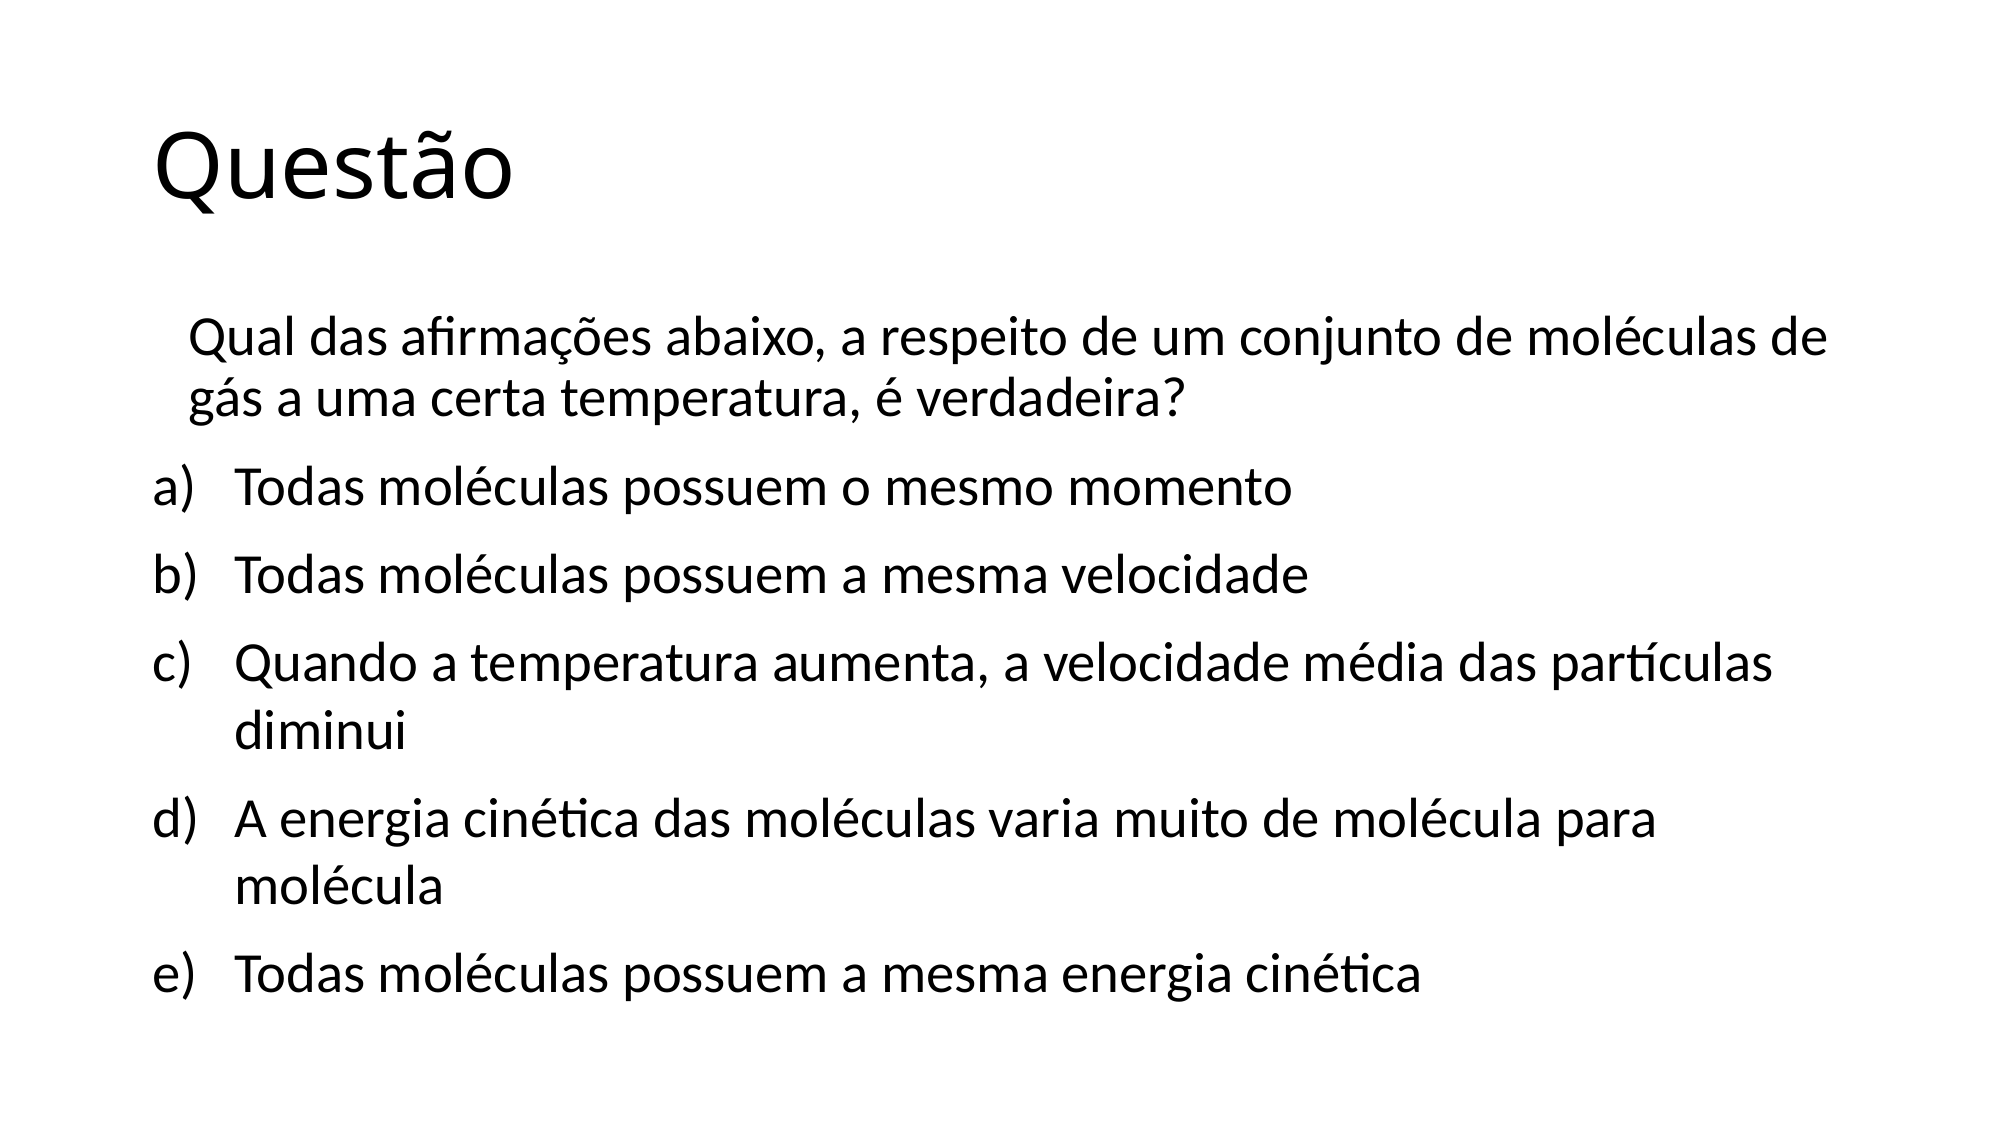

# Questão
Qual das afirmações abaixo, a respeito de um conjunto de moléculas de gás a uma certa temperatura, é verdadeira?
Todas moléculas possuem o mesmo momento
Todas moléculas possuem a mesma velocidade
Quando a temperatura aumenta, a velocidade média das partículas diminui
A energia cinética das moléculas varia muito de molécula para molécula
Todas moléculas possuem a mesma energia cinética